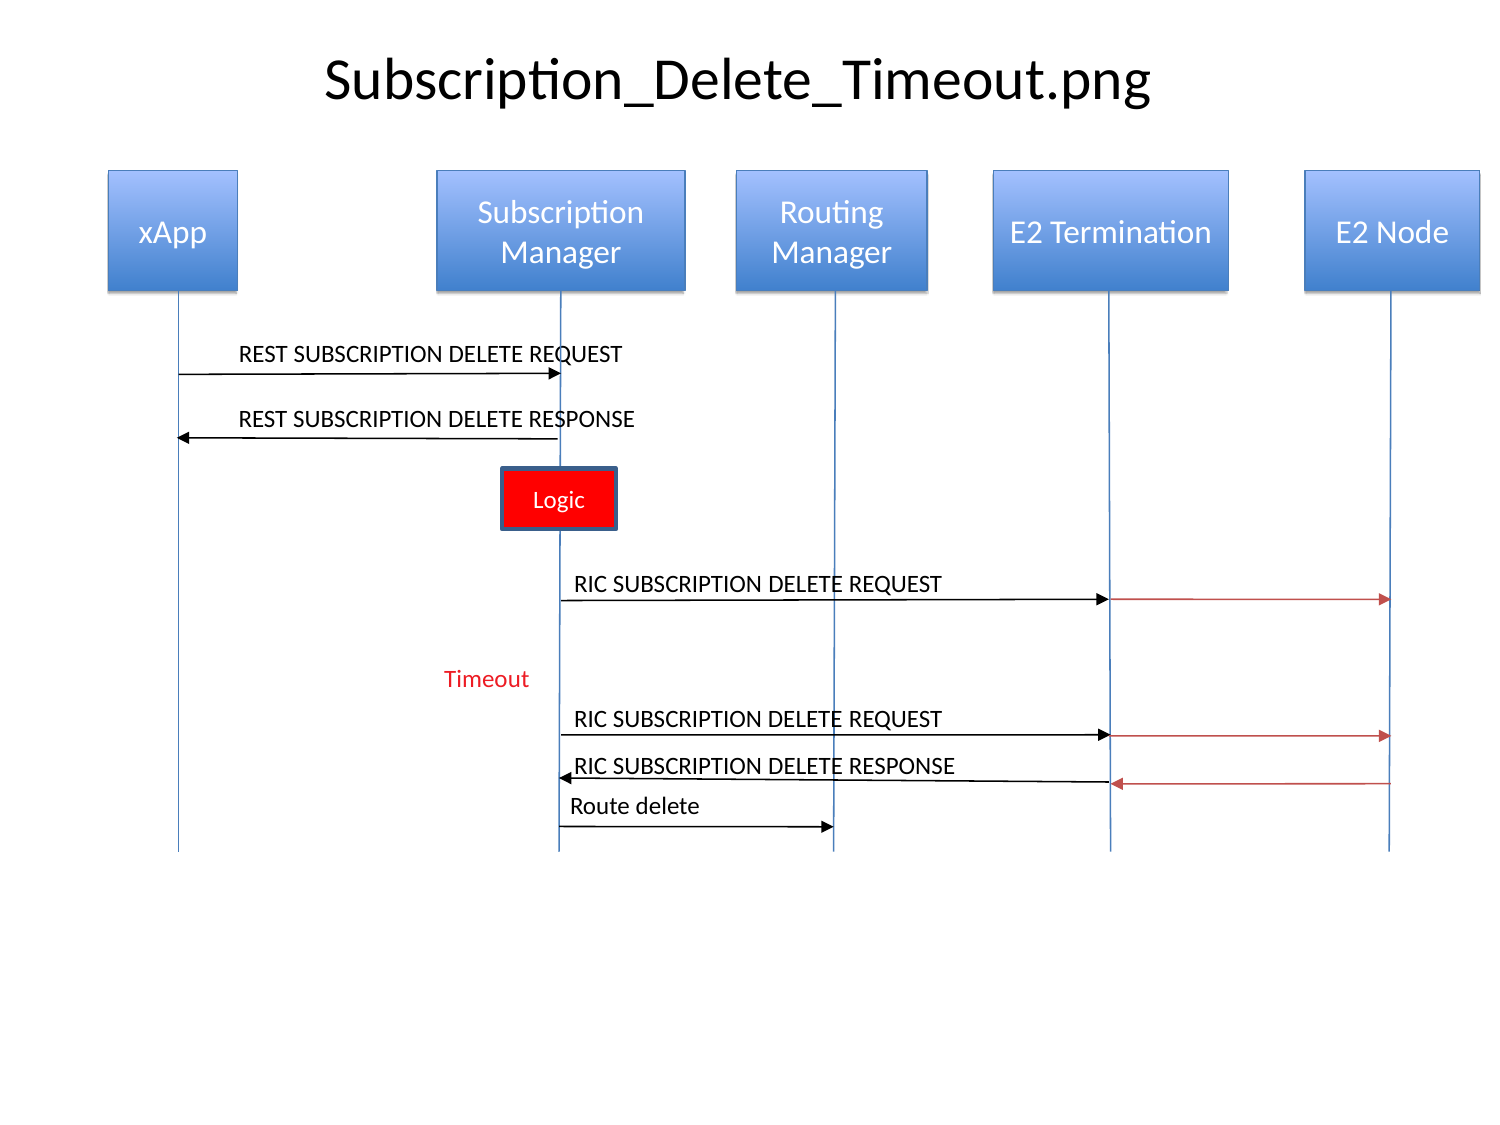

# Subscription_Delete_Timeout.png
xApp
Subscription Manager
Routing
Manager
E2 Termination
E2 Node
REST SUBSCRIPTION DELETE REQUEST
REST SUBSCRIPTION DELETE RESPONSE
 Logic
RIC SUBSCRIPTION DELETE REQUEST
Timeout
RIC SUBSCRIPTION DELETE REQUEST
RIC SUBSCRIPTION DELETE RESPONSE
Route delete